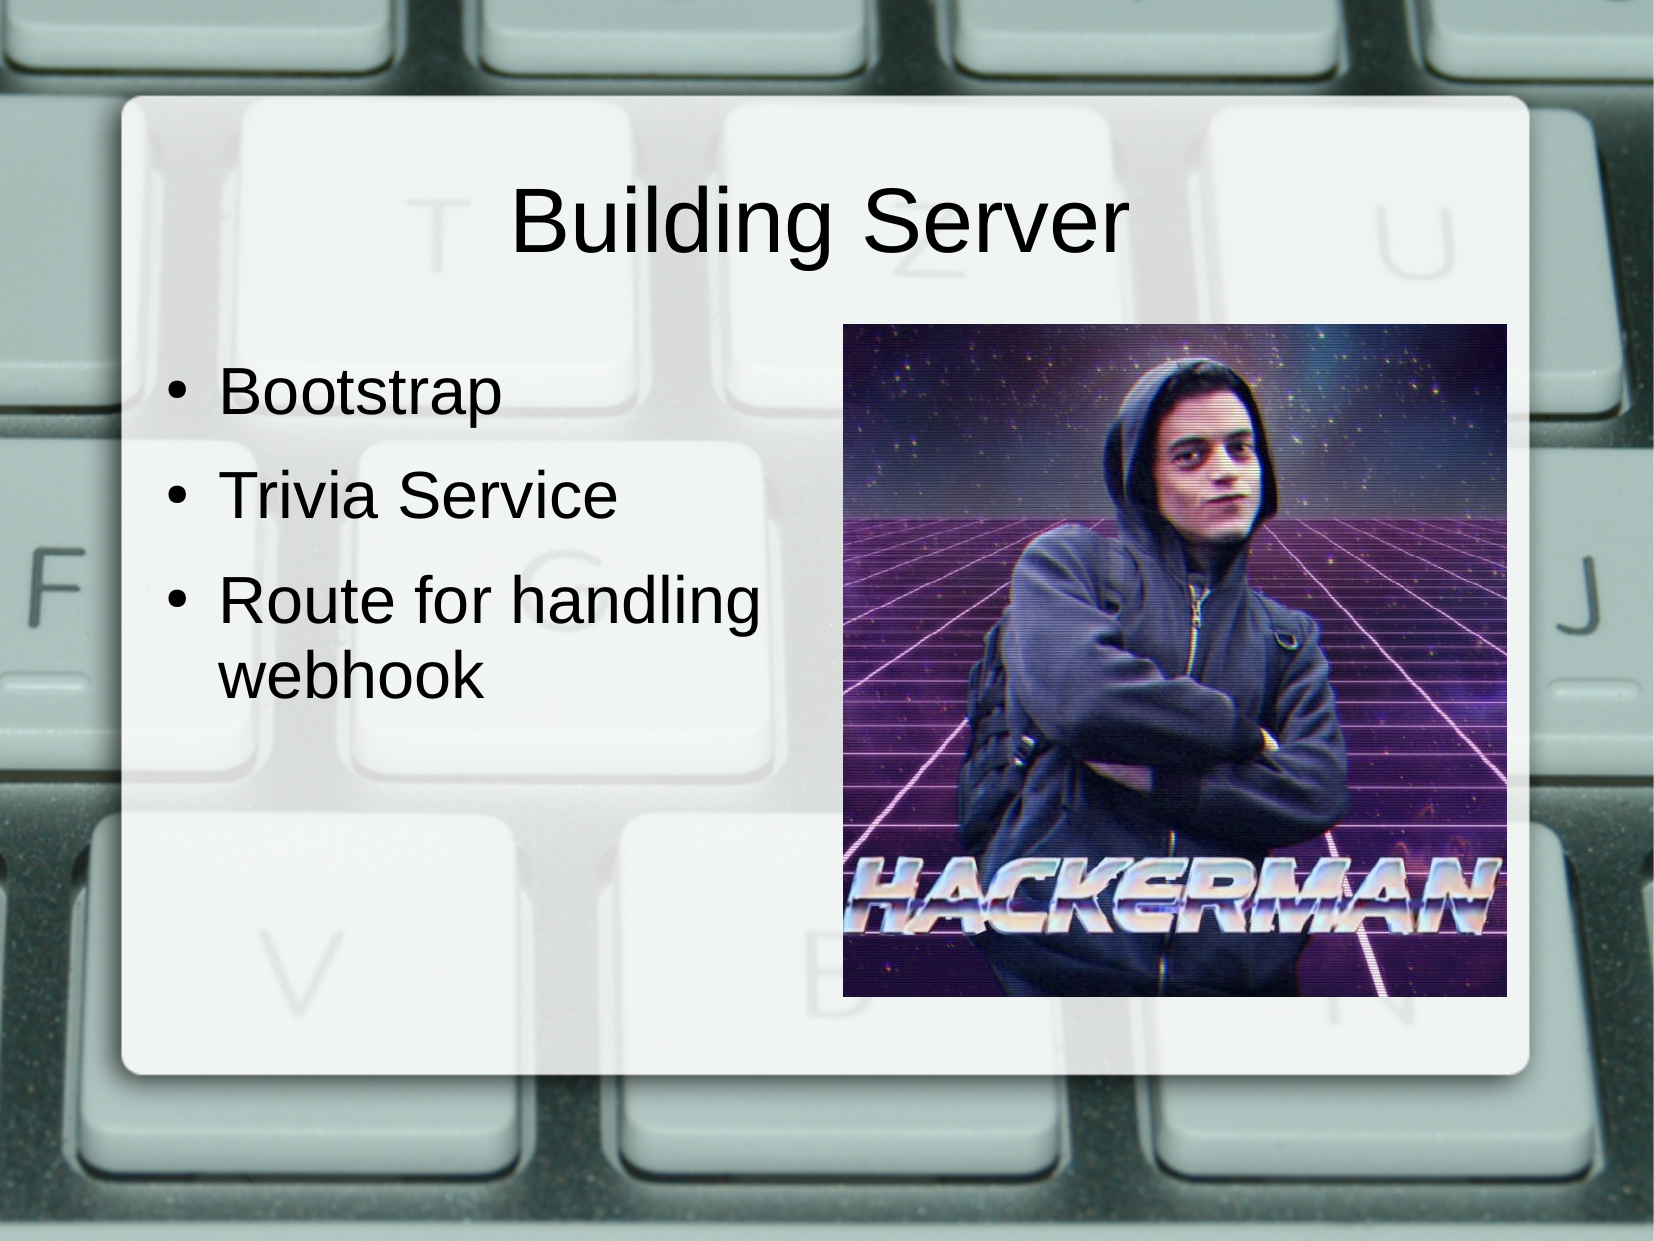

# Building Server
Bootstrap
Trivia Service
Route for handling webhook